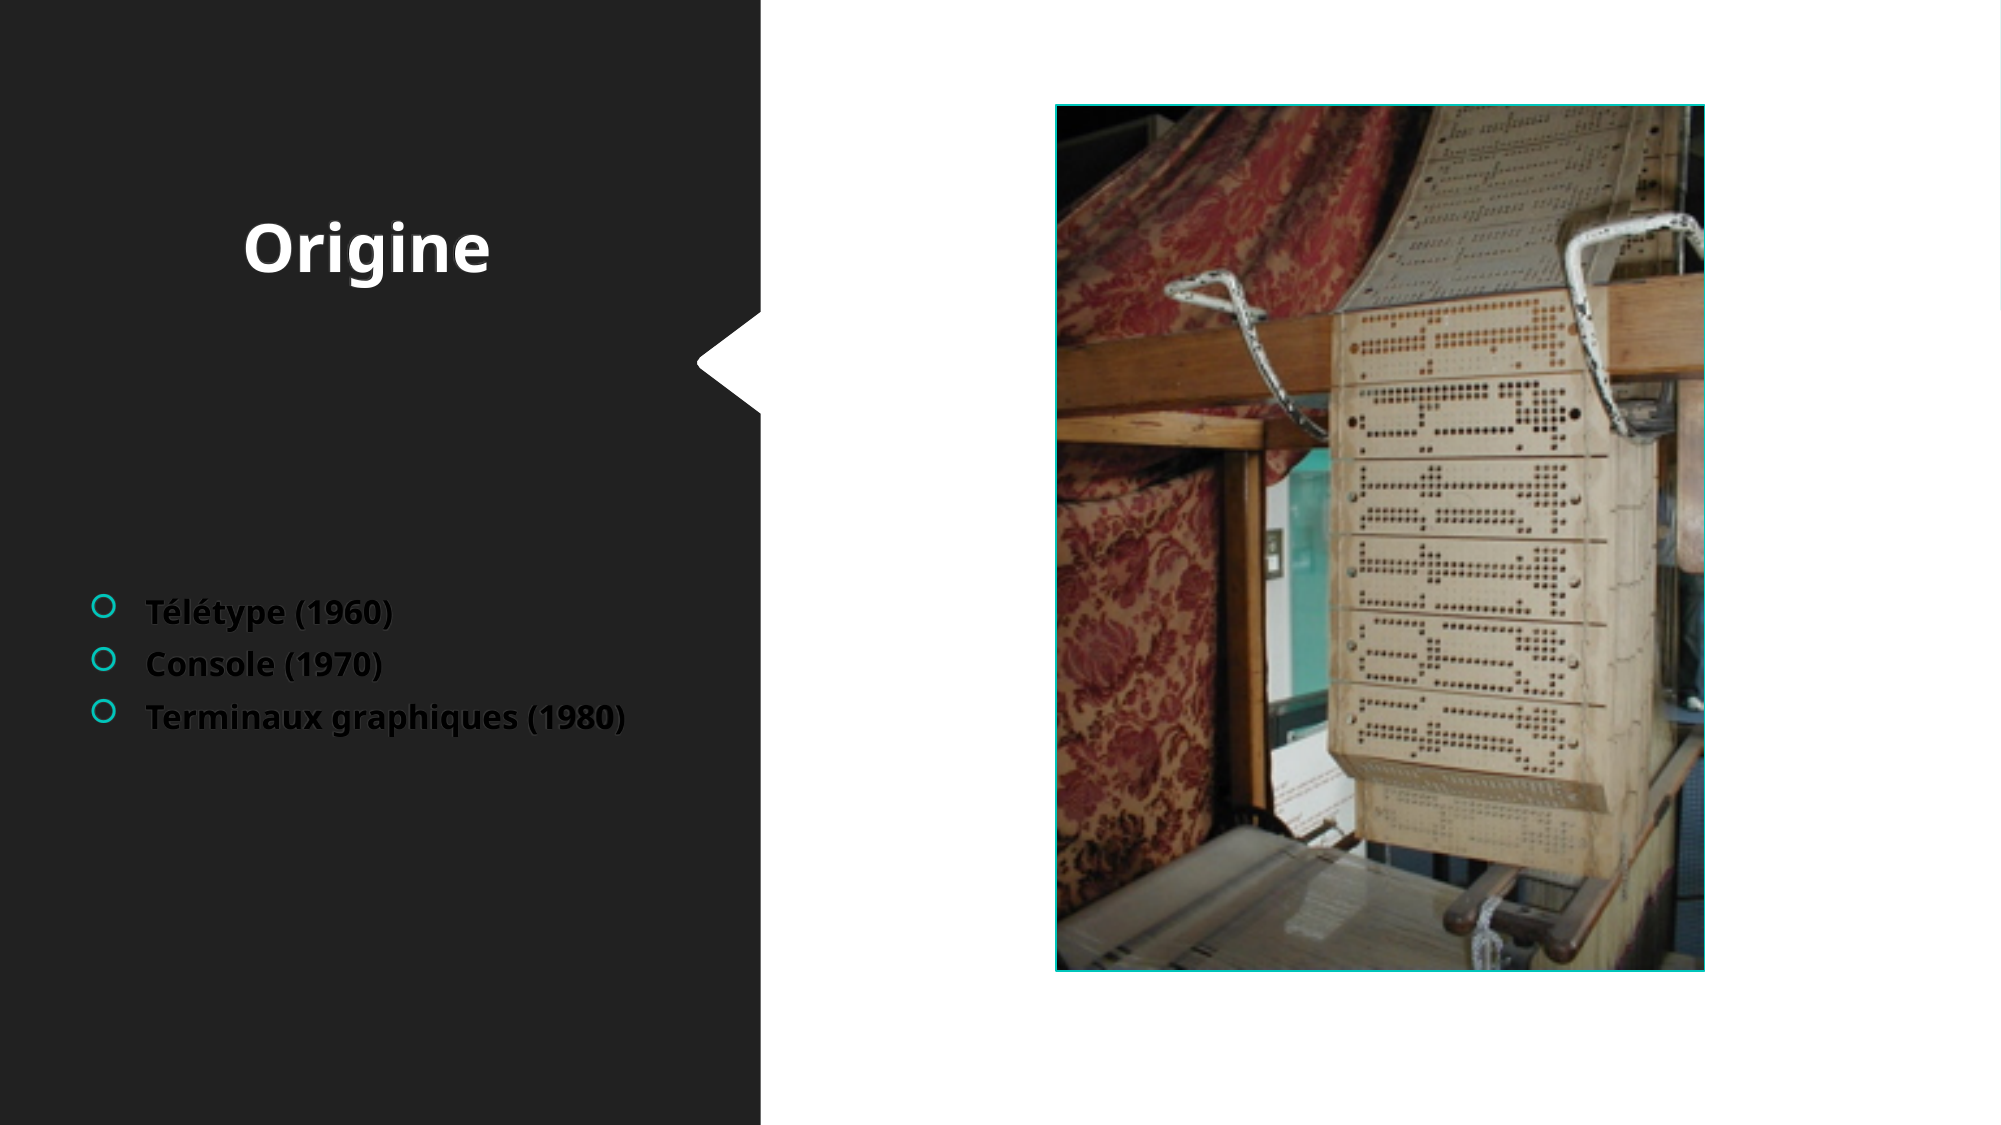

# Origine
Télétype (1960)
Console (1970)
Terminaux graphiques (1980)